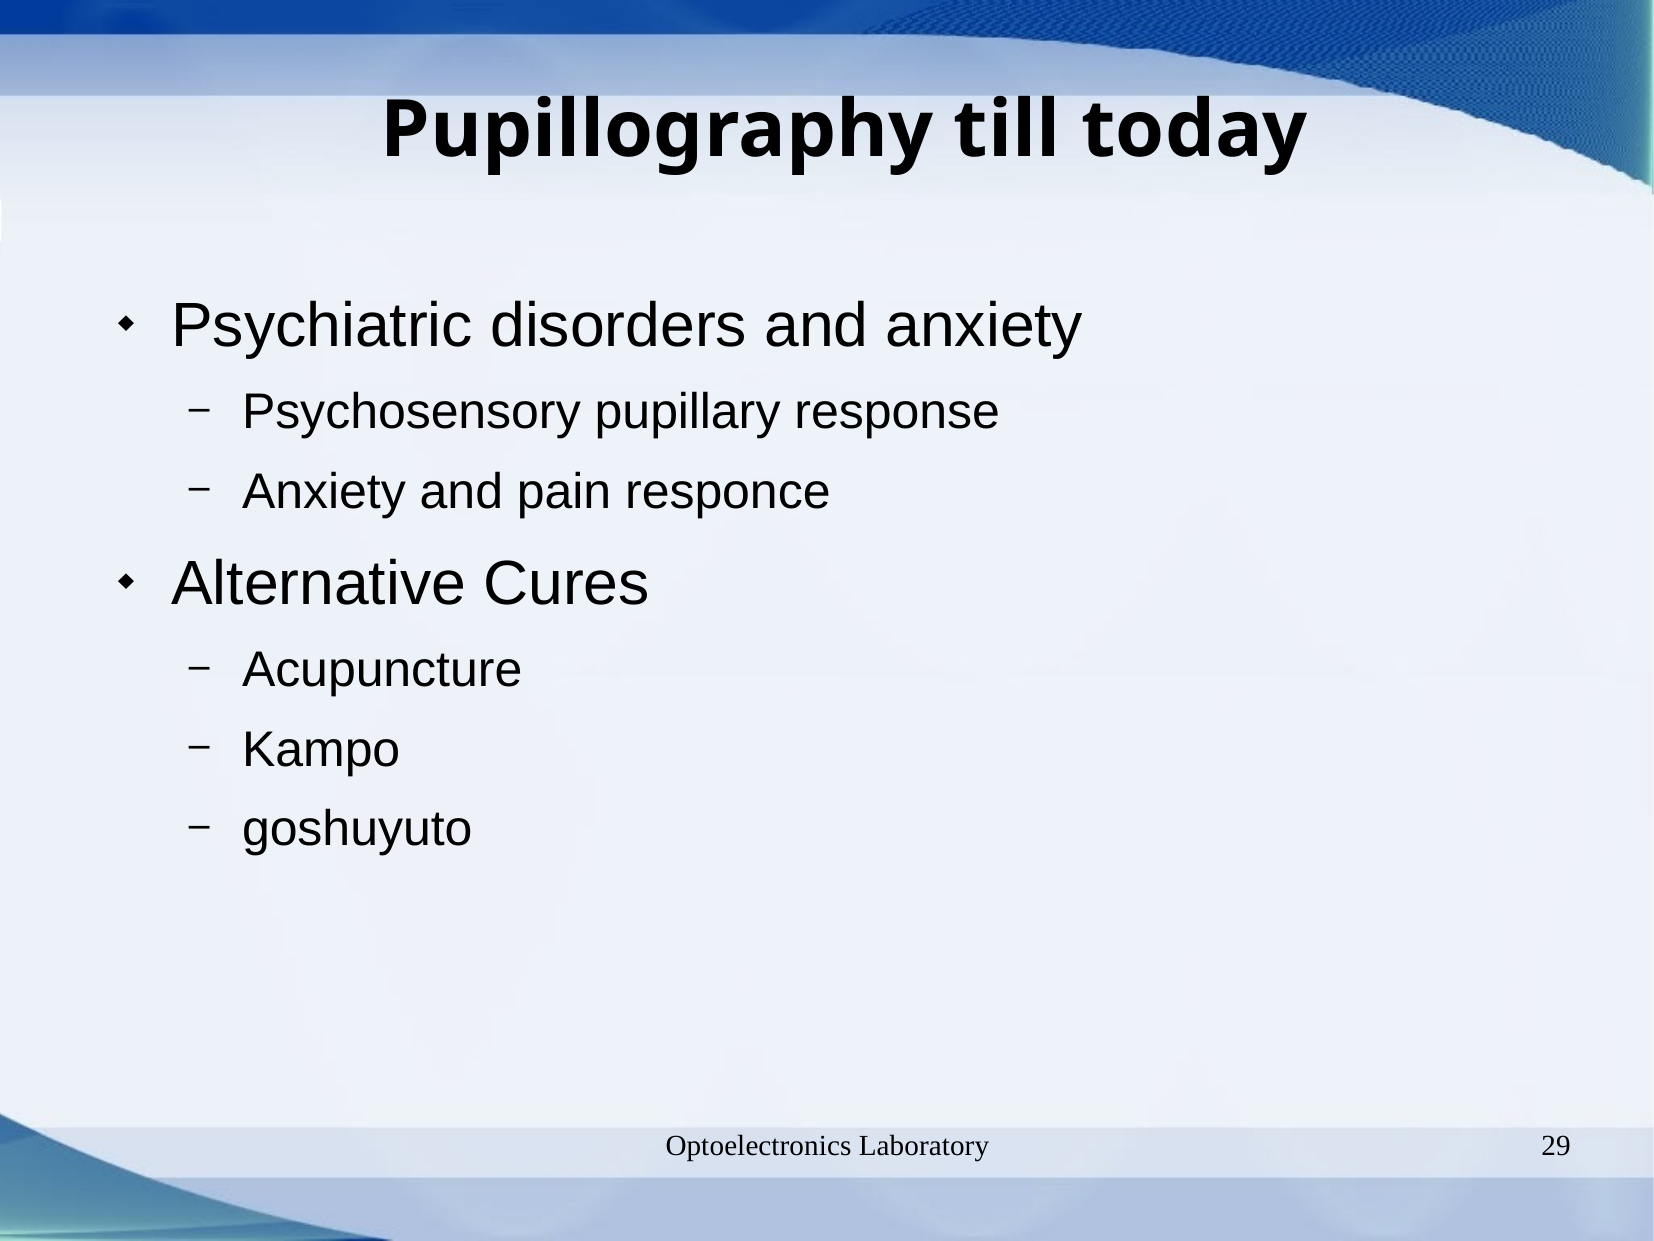

# Pupillography till today
Psychiatric disorders and anxiety
Psychosensory pupillary response
Anxiety and pain responce
Alternative Cures
Acupuncture
Kampo
goshuyuto
Optoelectronics Laboratory
29